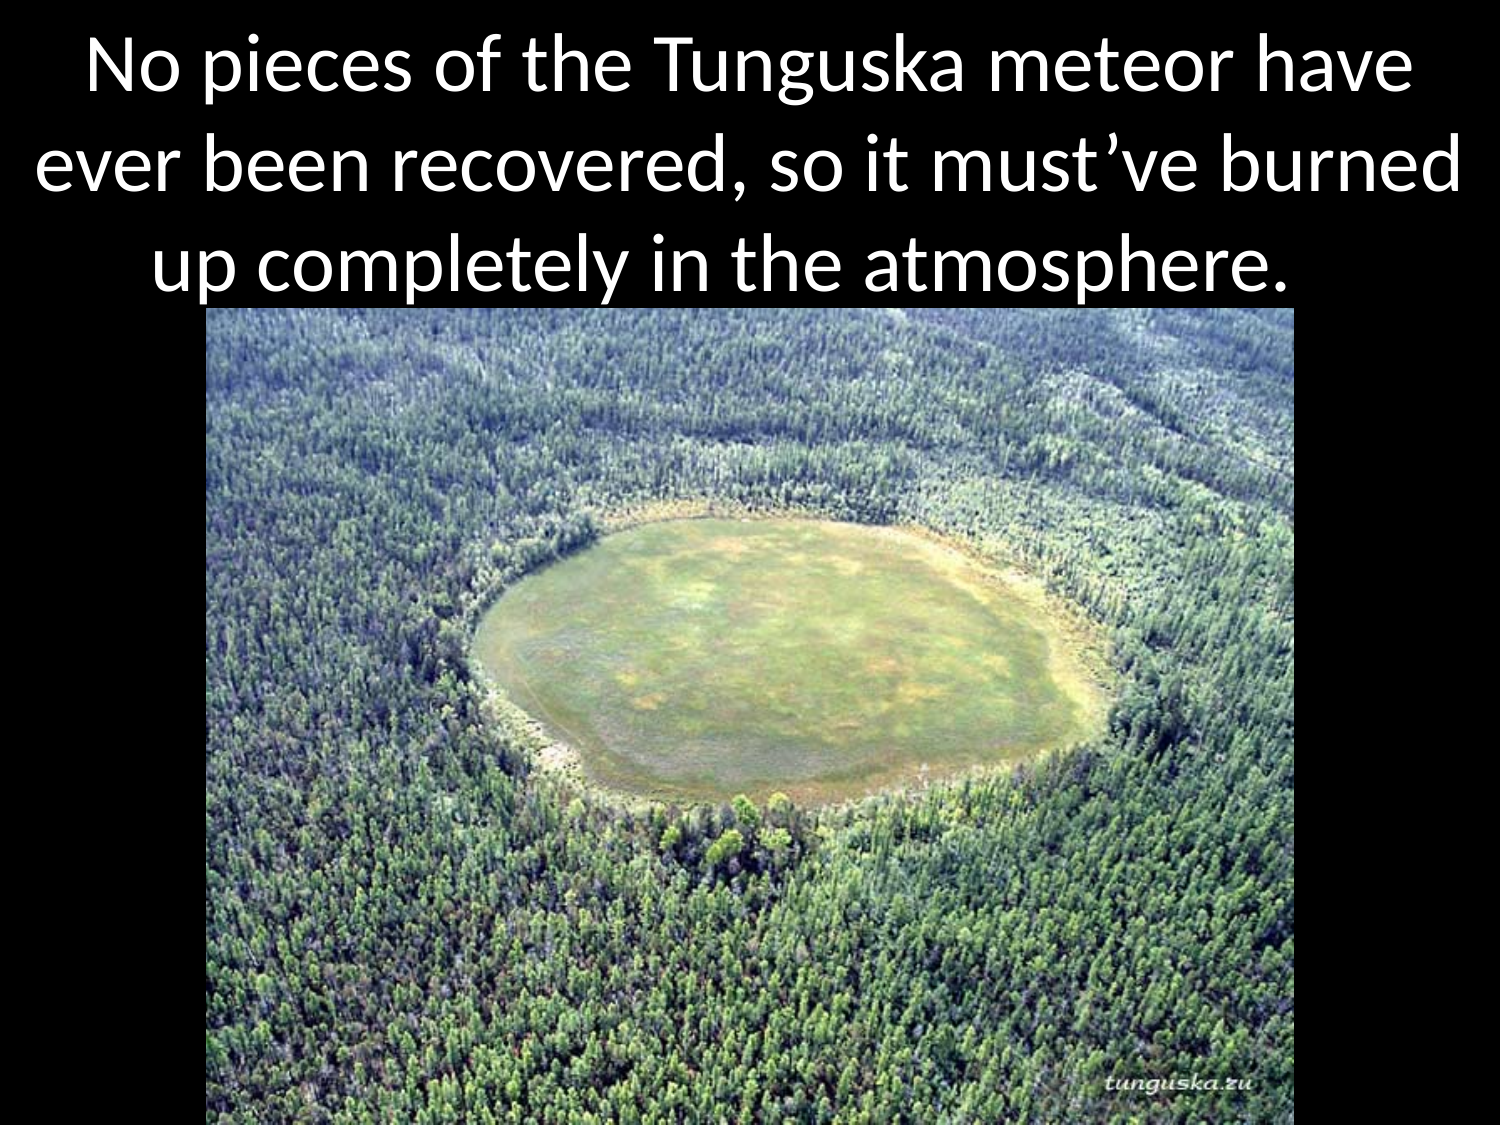

No pieces of the Tunguska meteor have ever been recovered, so it must’ve burned up completely in the atmosphere.